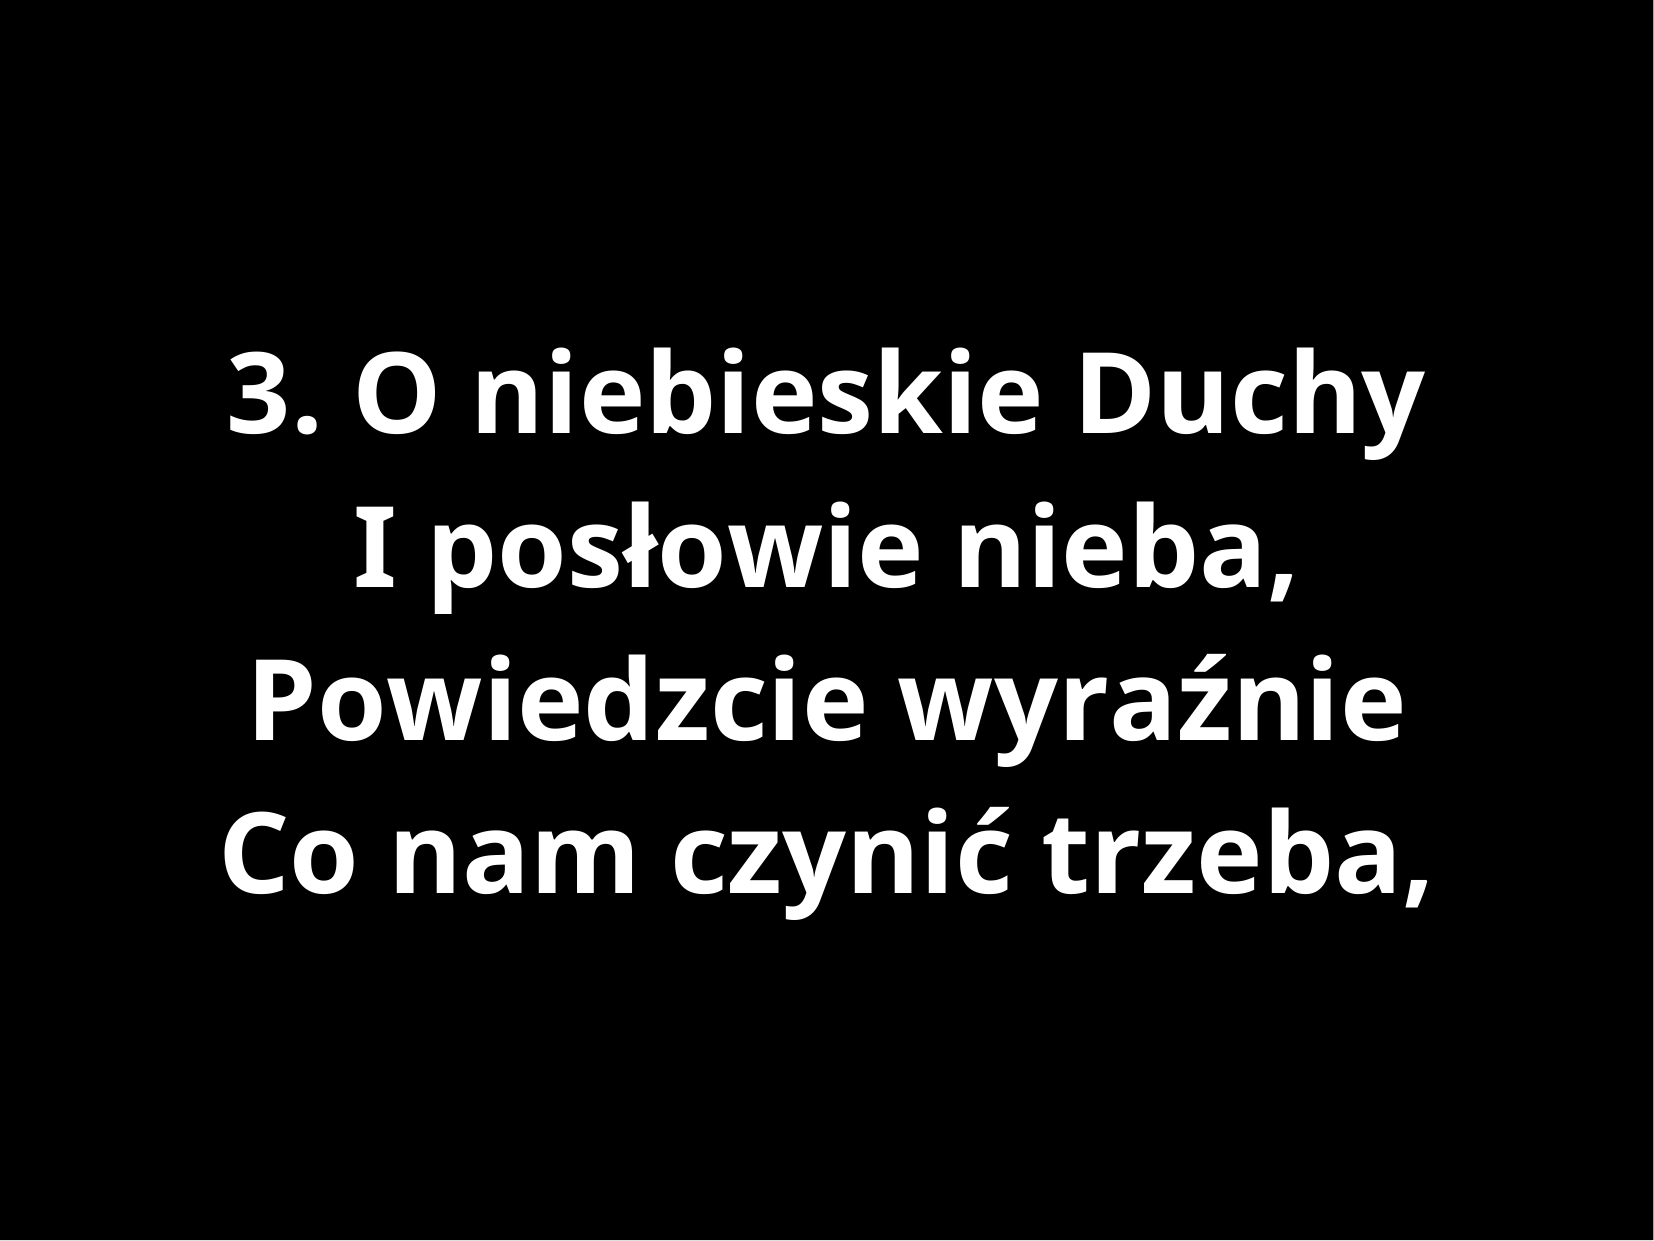

# 3. O niebieskie Duchy I posłowie nieba, Powiedzcie wyraźnie Co nam czynić trzeba,